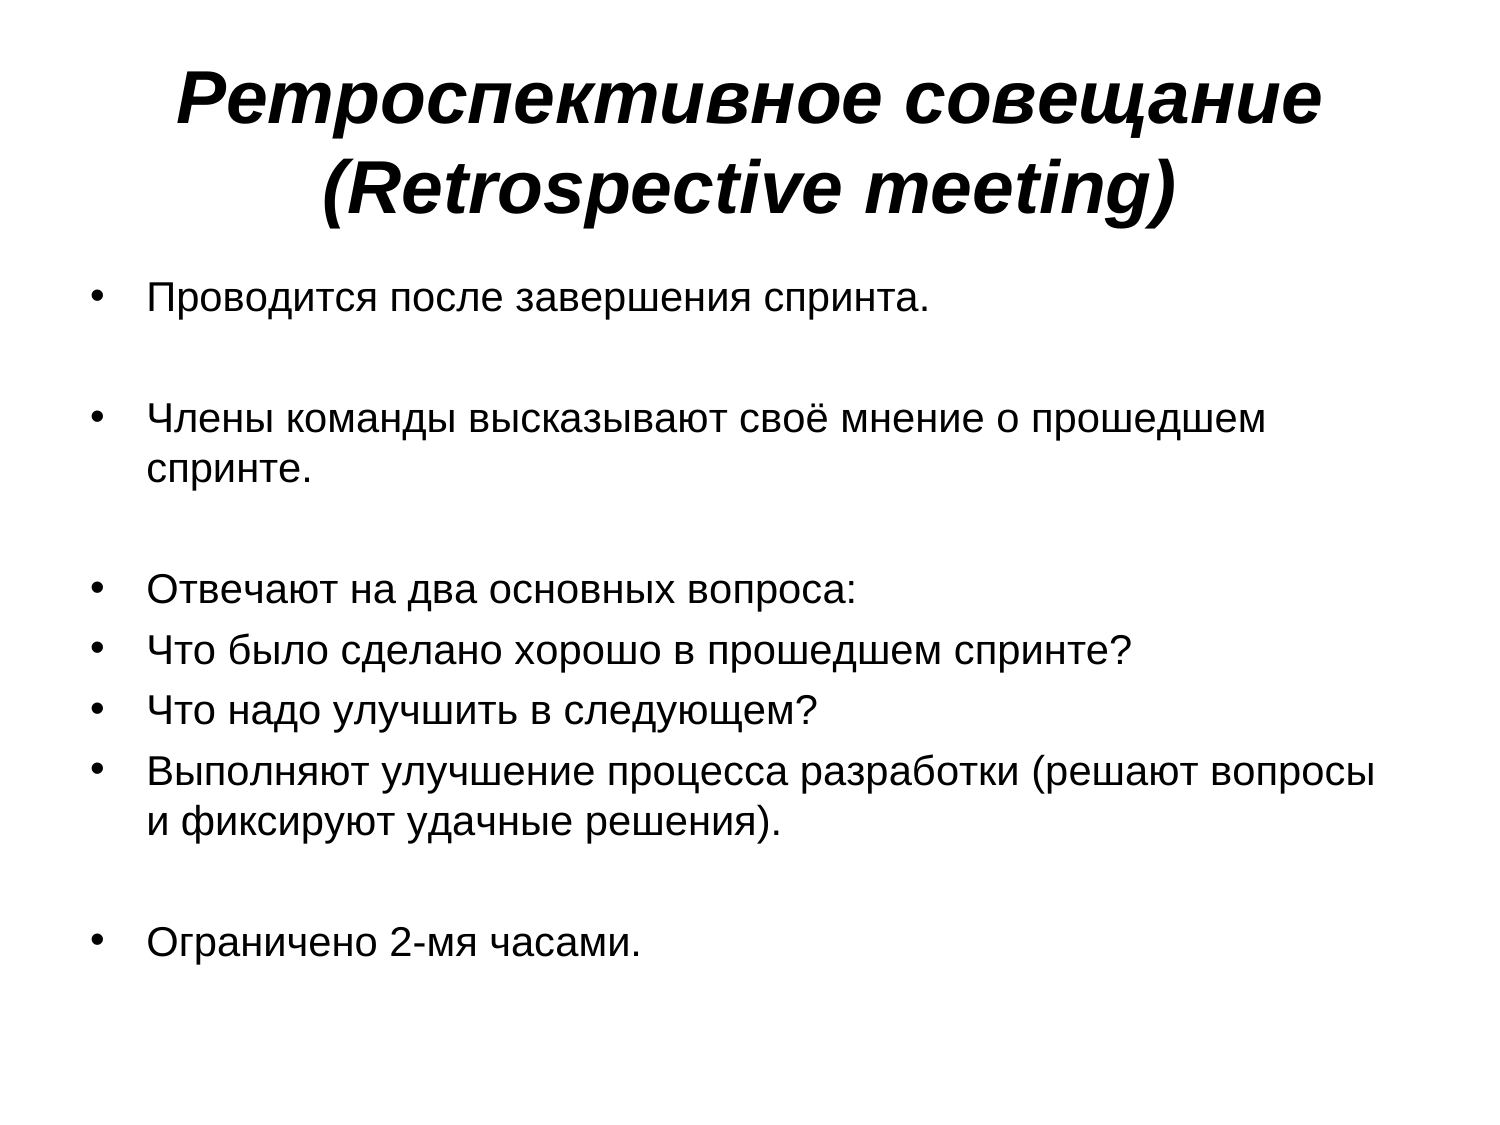

# Ретроспективное совещание (Retrospective meeting)
Проводится после завершения спринта.
Члены команды высказывают своё мнение о прошедшем спринте.
Отвечают на два основных вопроса:
Что было сделано хорошо в прошедшем спринте?
Что надо улучшить в следующем?
Выполняют улучшение процесса разработки (решают вопросы и фиксируют удачные решения).
Ограничено 2-мя часами.